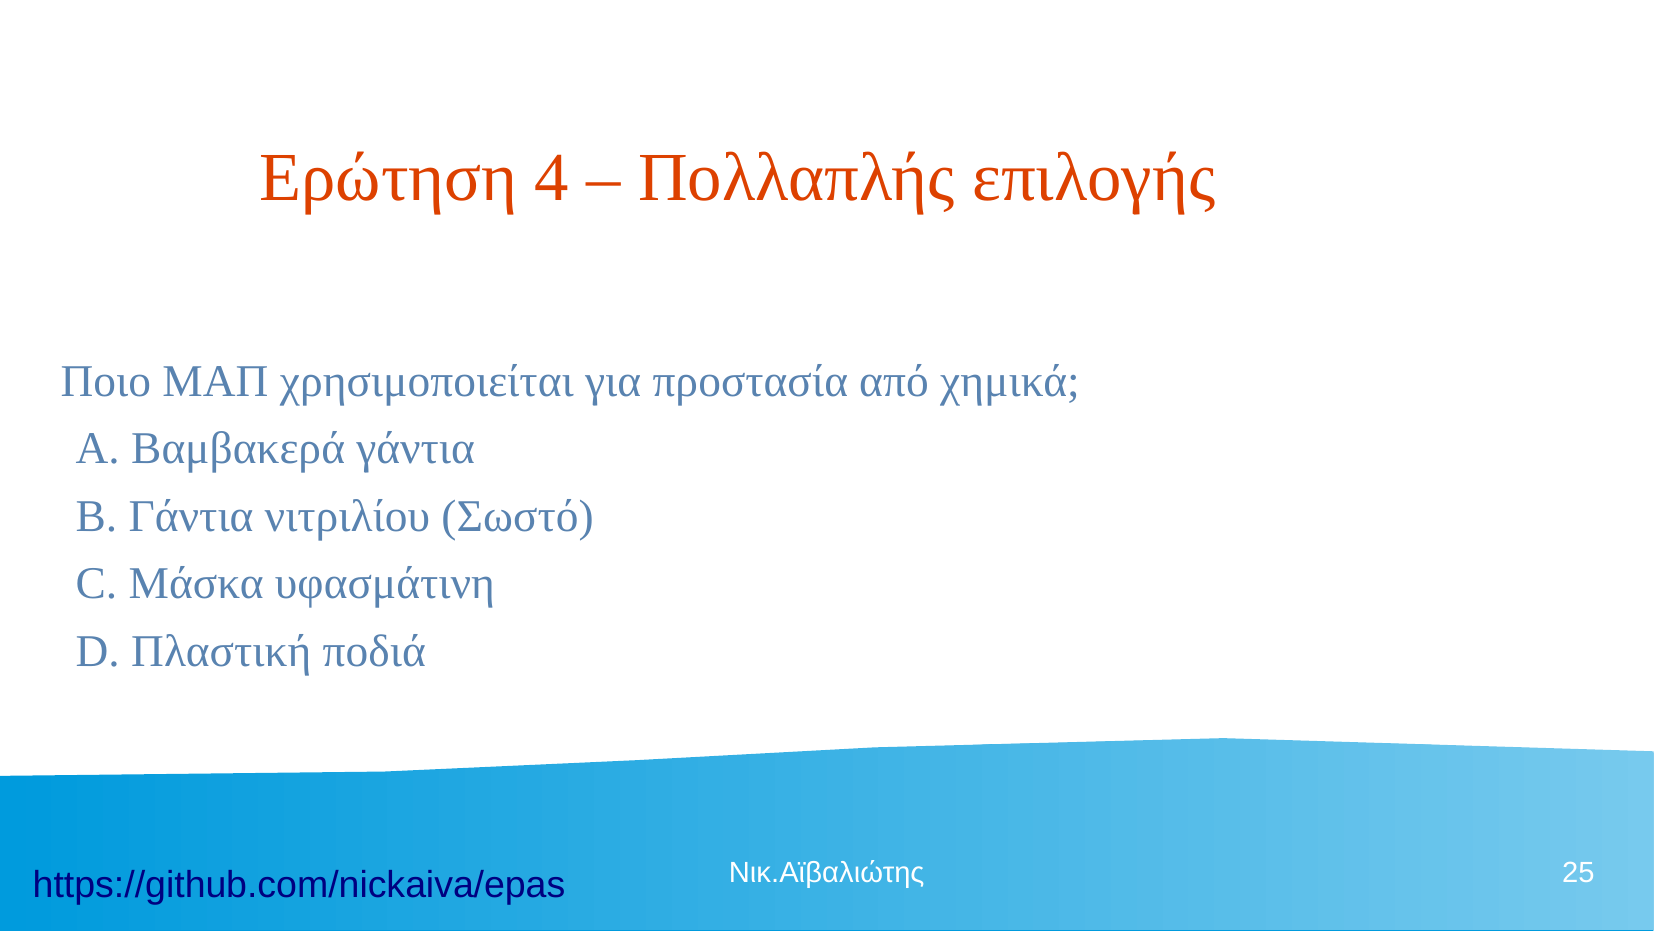

# Ερώτηση 4 – Πολλαπλής επιλογής
 Ποιο ΜΑΠ χρησιμοποιείται για προστασία από χημικά;
 A. Βαμβακερά γάντια
 B. Γάντια νιτριλίου (Σωστό)
 C. Μάσκα υφασμάτινη
 D. Πλαστική ποδιά
Νικ.Αϊβαλιώτης
25